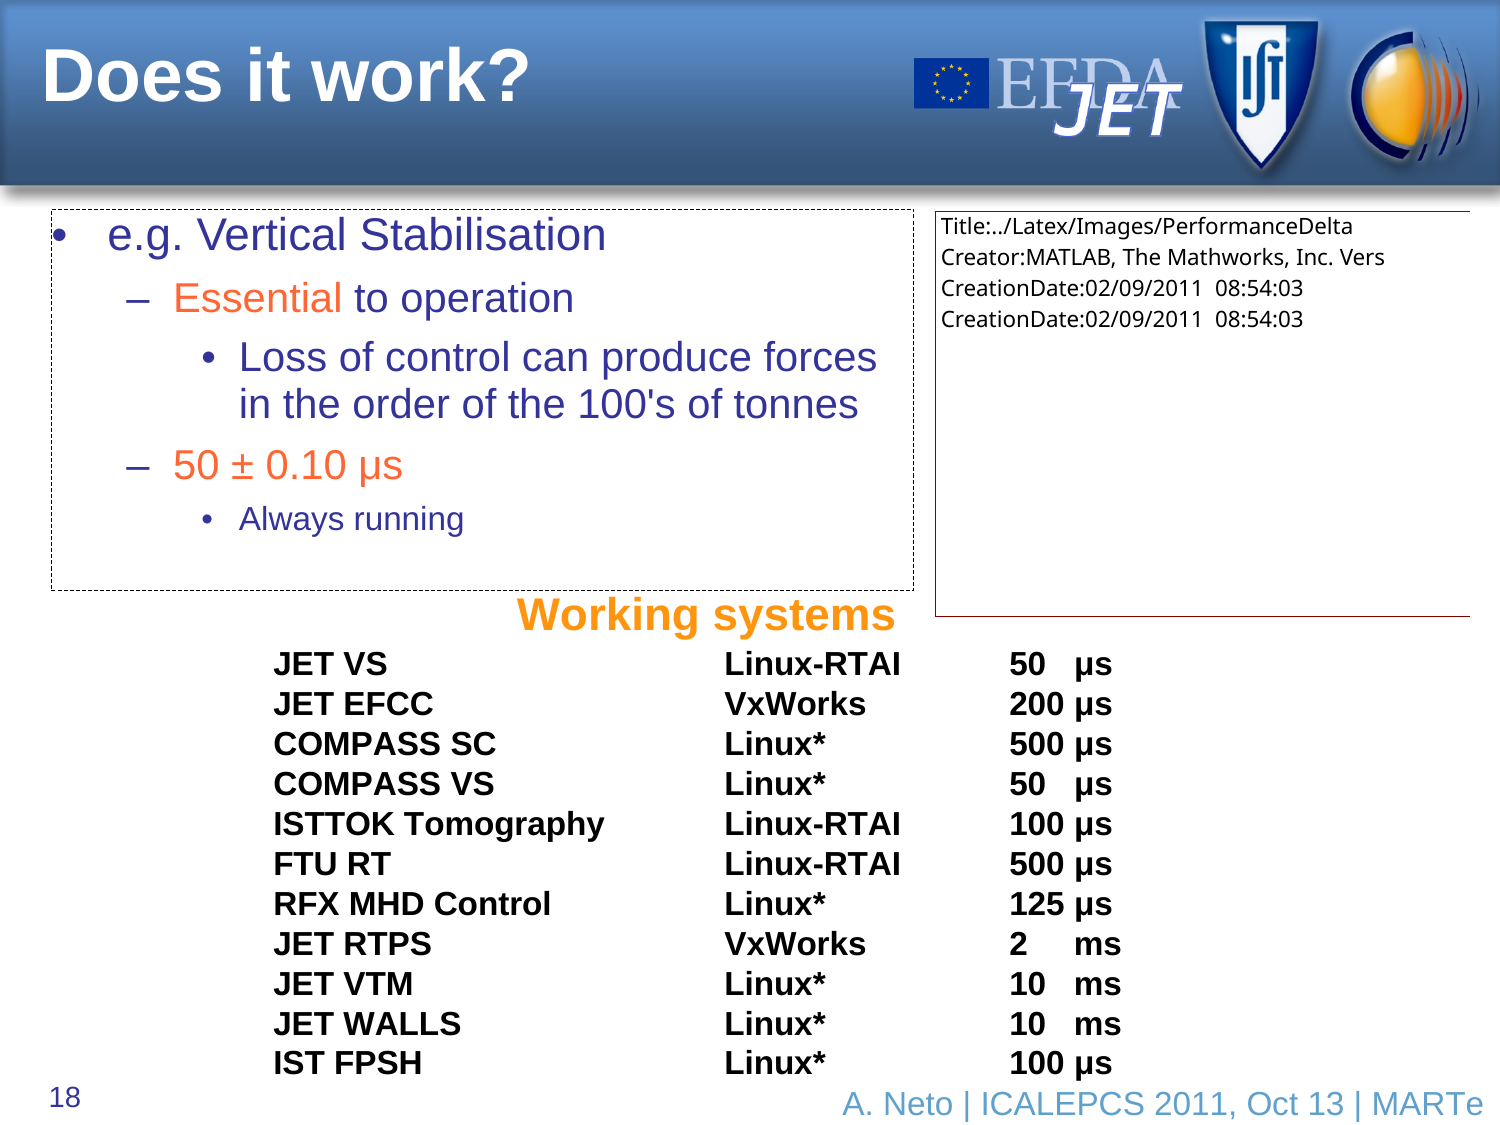

Does it work?
# e.g. Vertical Stabilisation
Essential to operation
Loss of control can produce forces in the order of the 100's of tonnes
50 ± 0.10 μs
Always running
Working systems
JET VS
JET EFCC
COMPASS SC
COMPASS VS
ISTTOK Tomography
FTU RT
RFX MHD Control
JET RTPS
JET VTM
JET WALLS
IST FPSH
Linux-RTAI
VxWorks
Linux*
Linux*
Linux-RTAI
Linux-RTAI
Linux*
VxWorks
Linux*
Linux*
Linux*
50 μs
200 μs
500 μs
50 μs
100 μs
500 μs
125 μs
2 ms
10 ms
10 ms
100 μs